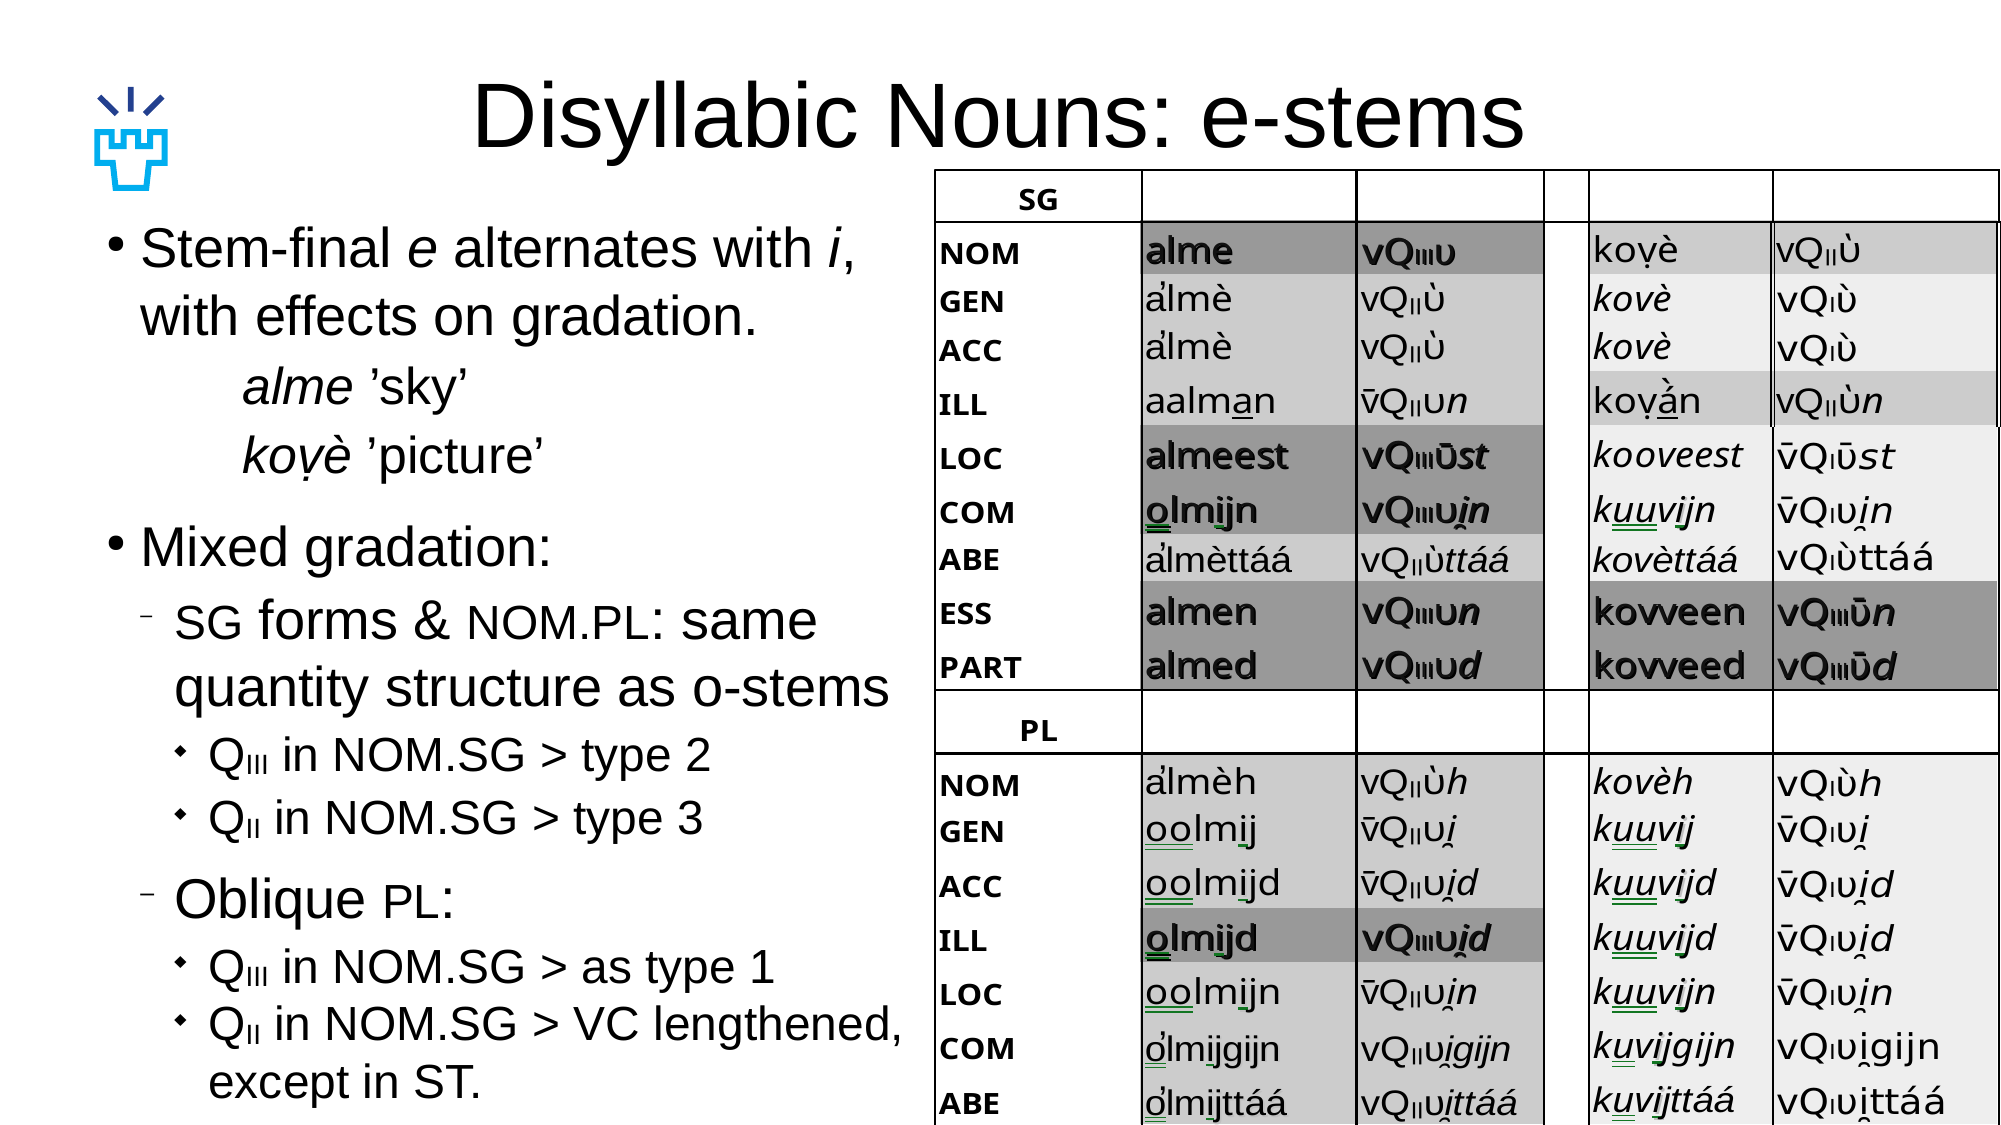

Disyllabic Nouns: e-stems
# Stem-final e alternates with i, with effects on gradation.
alme ’sky’
koṿè ’picture’
Mixed gradation:
SG forms & NOM.PL: same quantity structure as o-stems
QIII in NOM.SG > type 2
QII in NOM.SG > type 3
Oblique PL:
QIII in NOM.SG > as type 1
QII in NOM.SG > VC lengthened,
except in ST.
https://github.com/tkoukkar/anaraskiela/blob/master/Koukkari_Tuomas-CIFUXIII-oovdanpyehtim.pdf